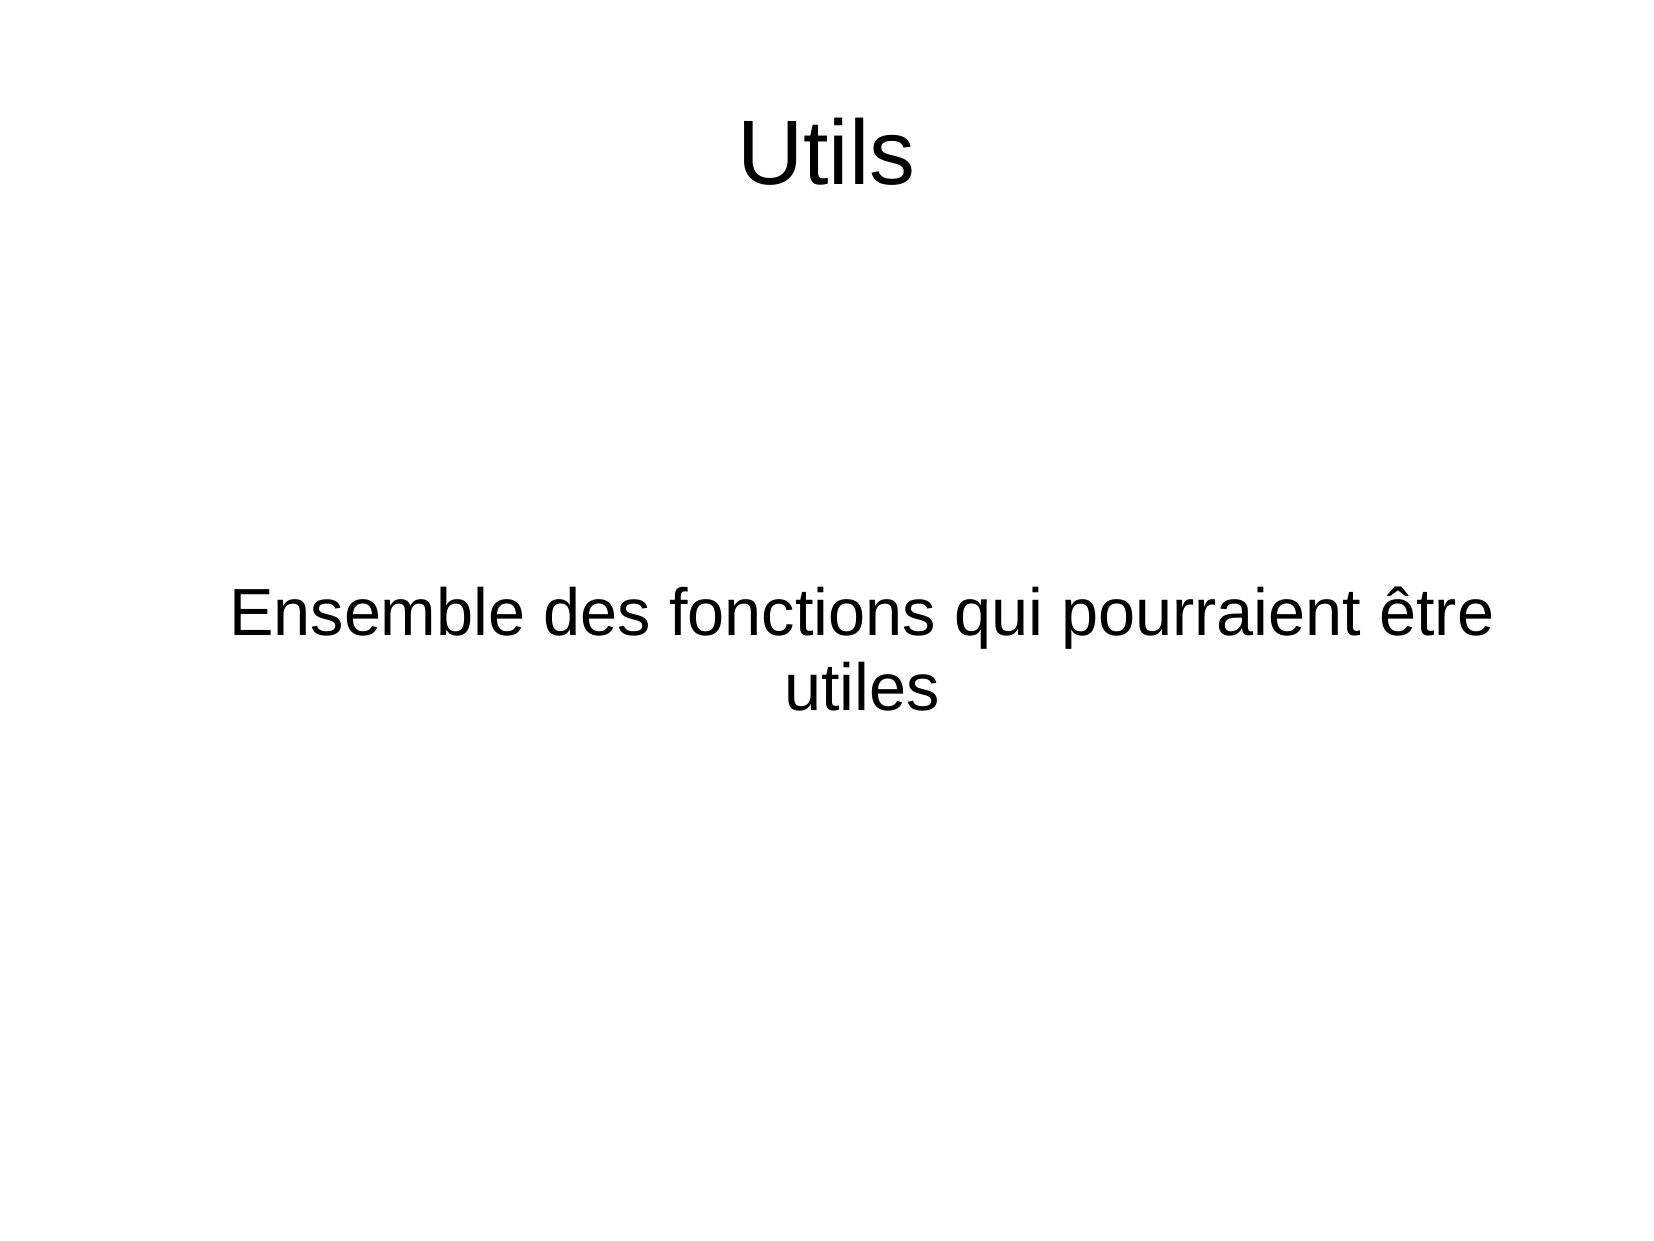

# Utils
Ensemble des fonctions qui pourraient être utiles